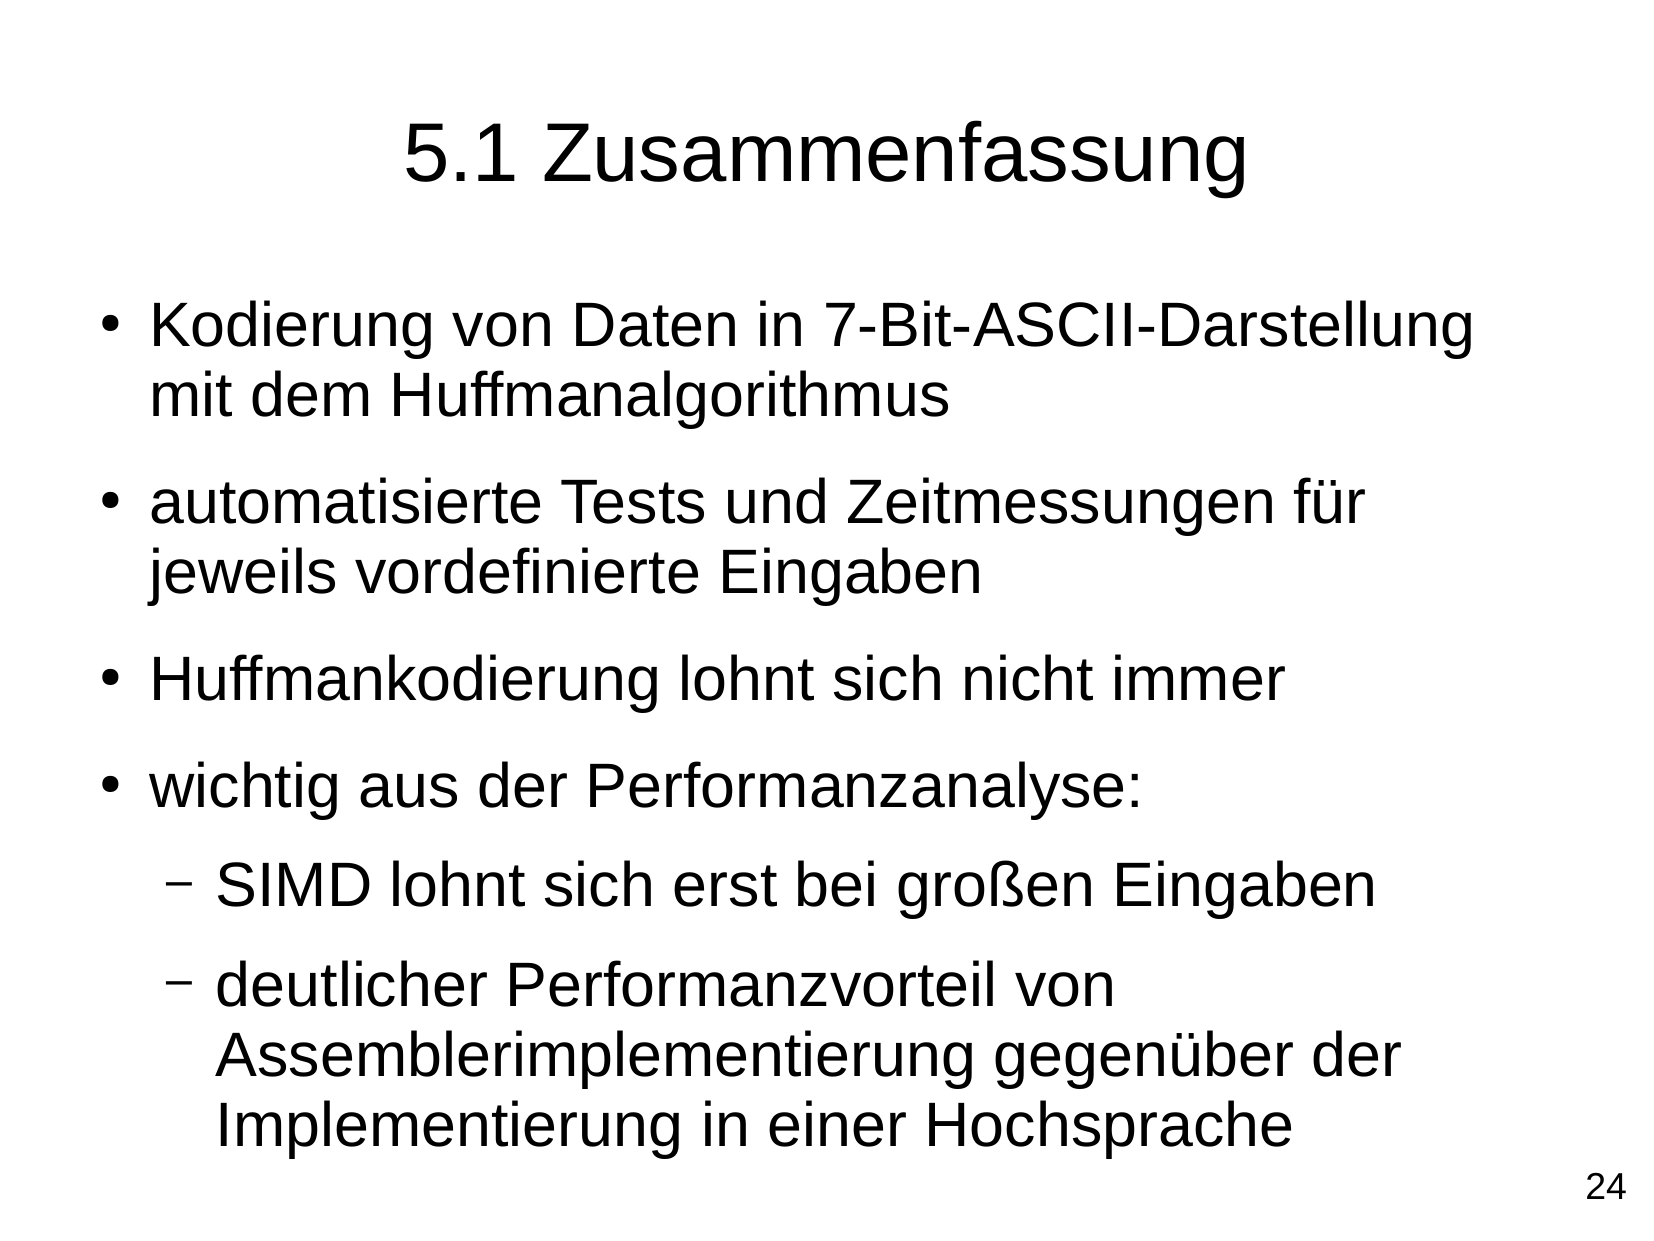

# 5.1 Zusammenfassung
Kodierung von Daten in 7-Bit-ASCII-Darstellung mit dem Huffmanalgorithmus
automatisierte Tests und Zeitmessungen für jeweils vordefinierte Eingaben
Huffmankodierung lohnt sich nicht immer
wichtig aus der Performanzanalyse:
SIMD lohnt sich erst bei großen Eingaben
deutlicher Performanzvorteil von Assemblerimplementierung gegenüber der Implementierung in einer Hochsprache